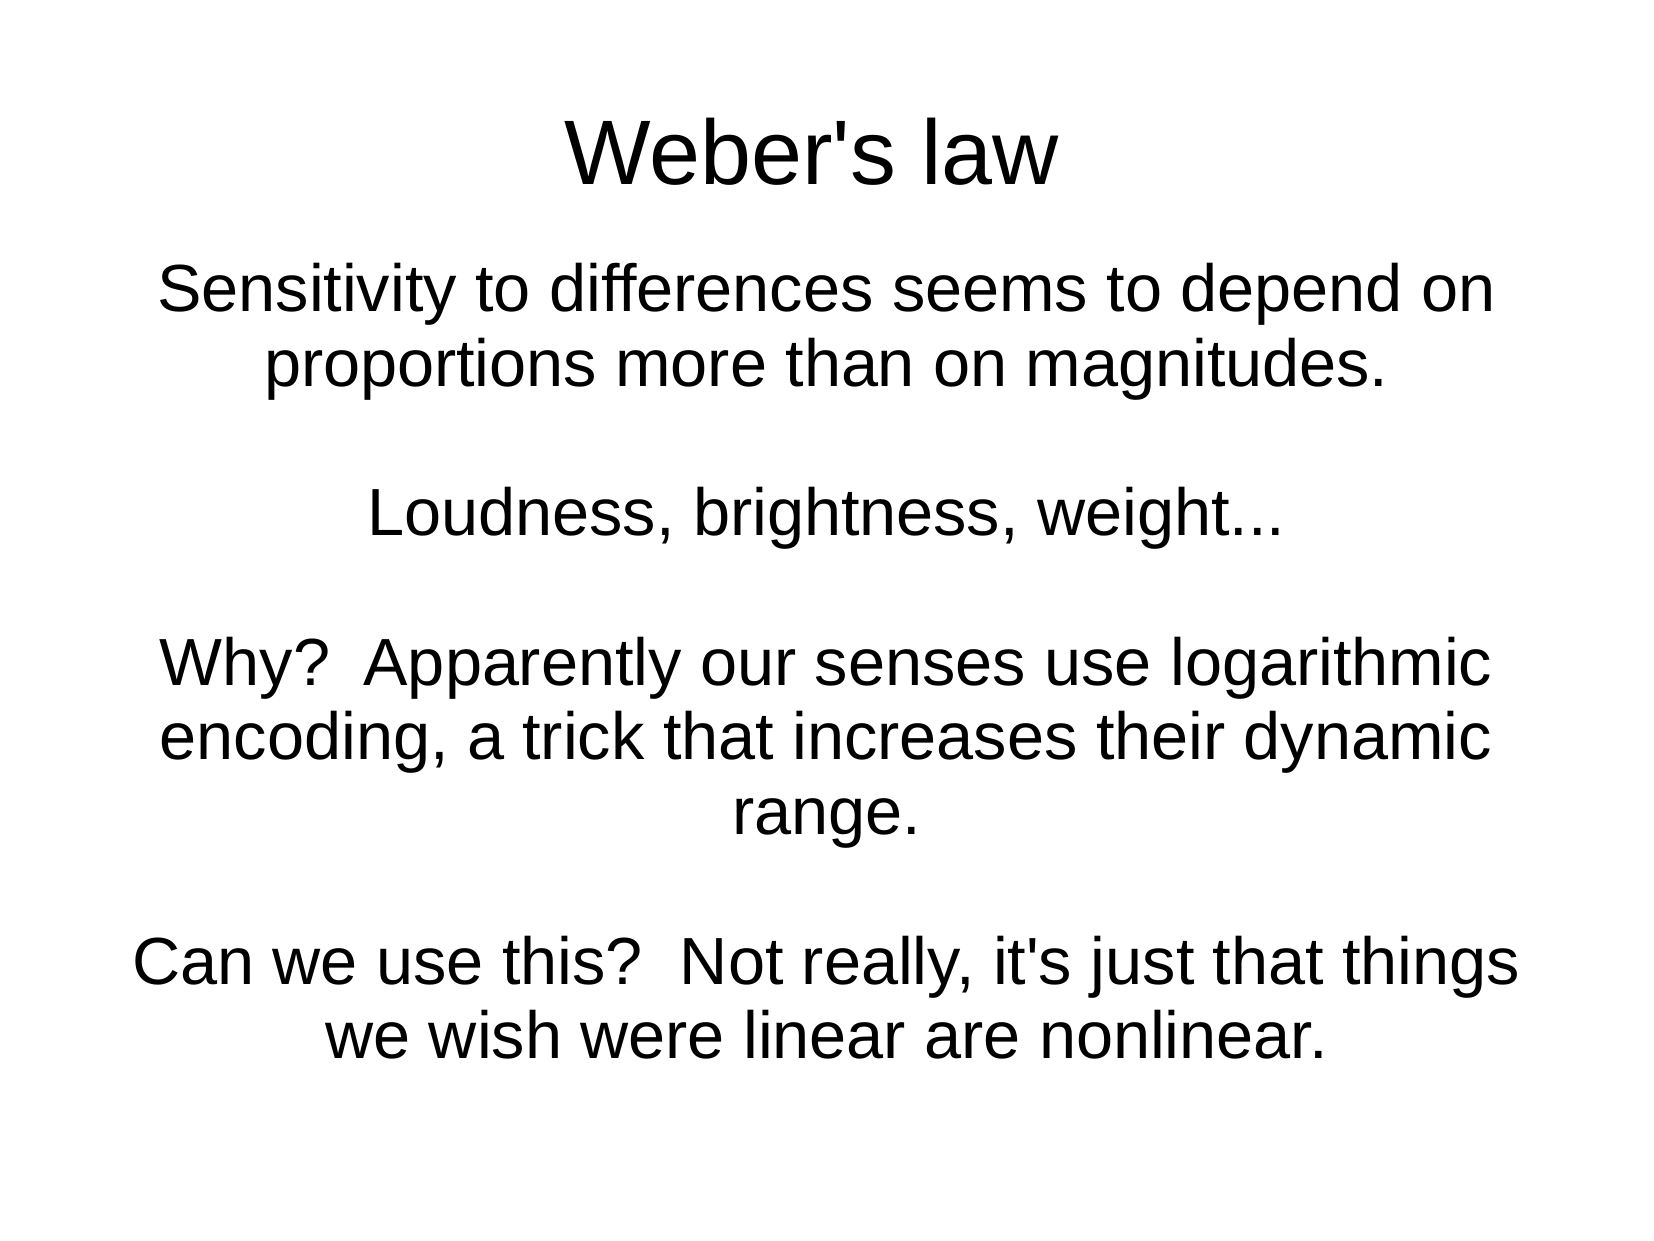

# Weber's law
Sensitivity to differences seems to depend on proportions more than on magnitudes.
Loudness, brightness, weight...
Why? Apparently our senses use logarithmic encoding, a trick that increases their dynamic range.
Can we use this? Not really, it's just that things we wish were linear are nonlinear.